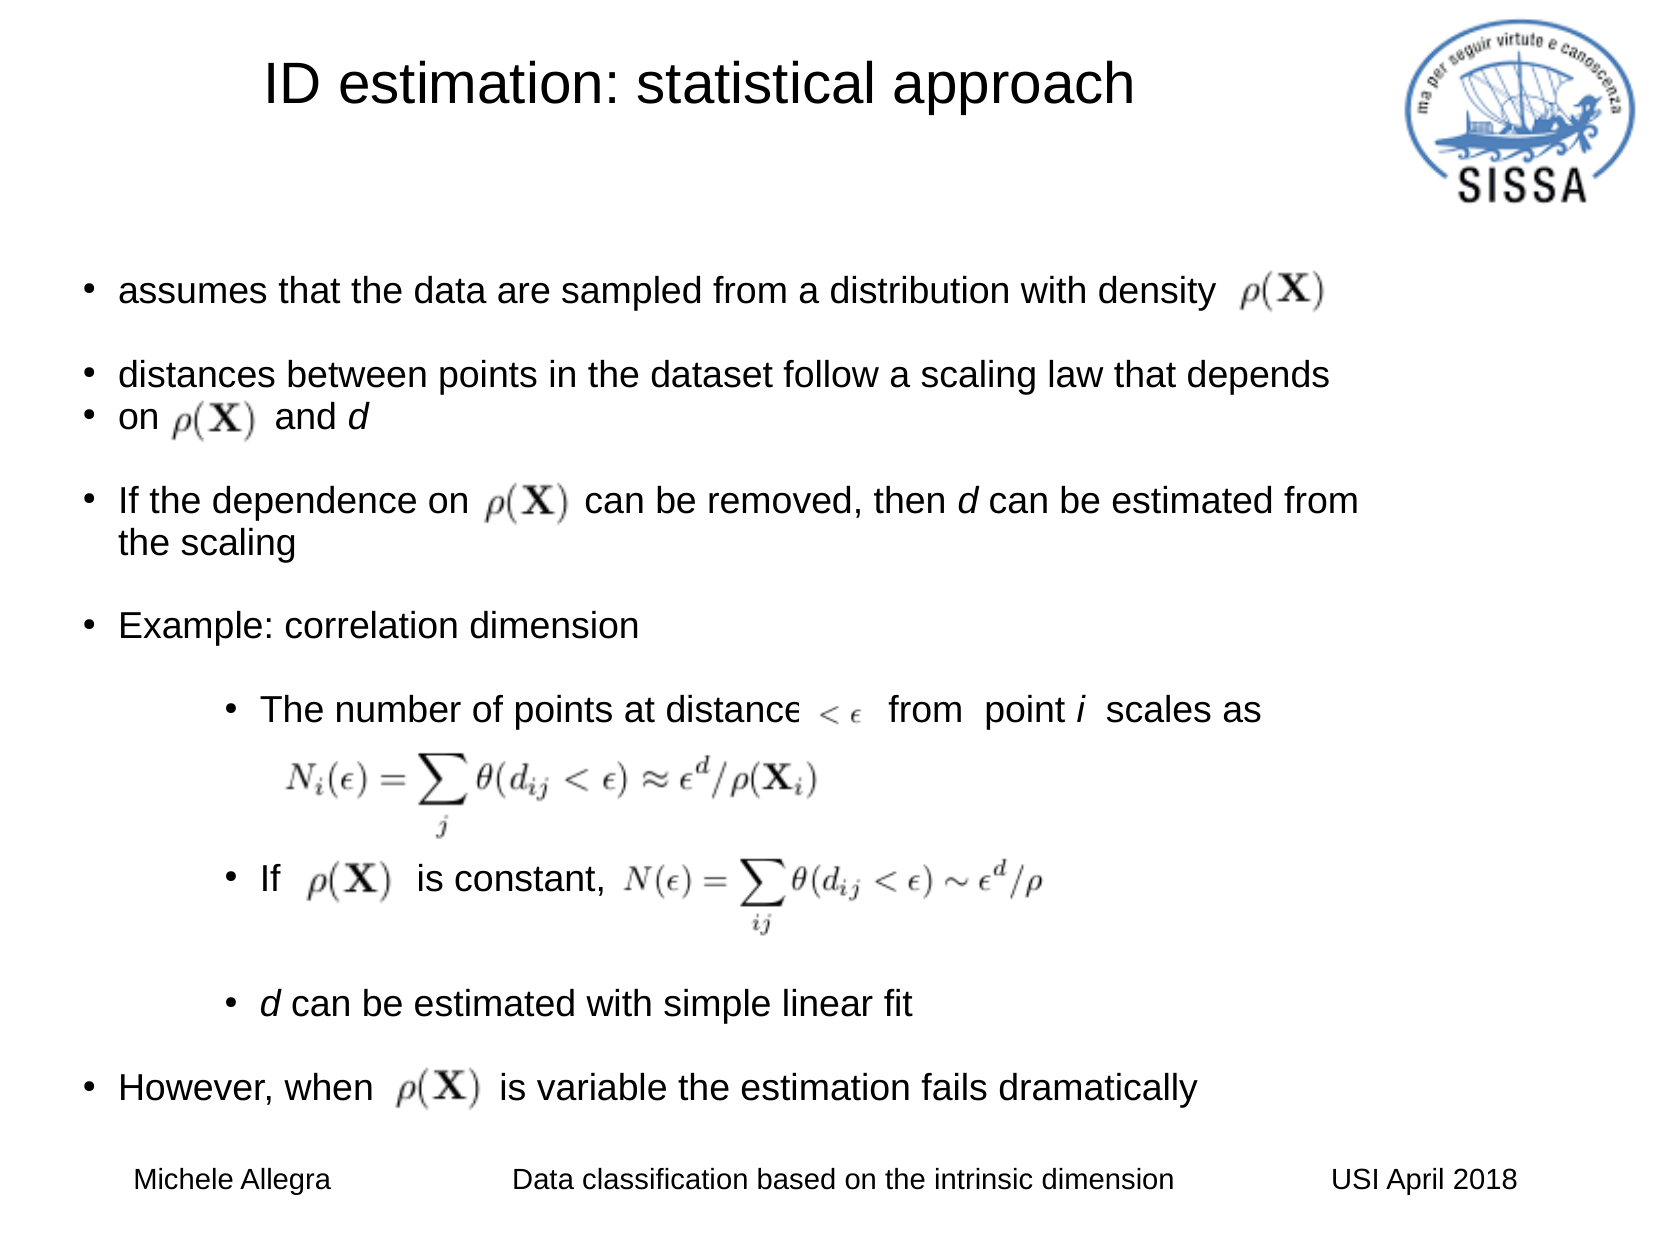

ID estimation: statistical approach
# assumes that the data are sampled from a distribution with density
distances between points in the dataset follow a scaling law that depends
on and d
If the dependence on can be removed, then d can be estimated from
the scaling
Example: correlation dimension
The number of points at distance from point i scales as
If is constant,
d can be estimated with simple linear fit
However, when is variable the estimation fails dramatically
Michele Allegra Data classification based on the intrinsic dimension USI April 2018